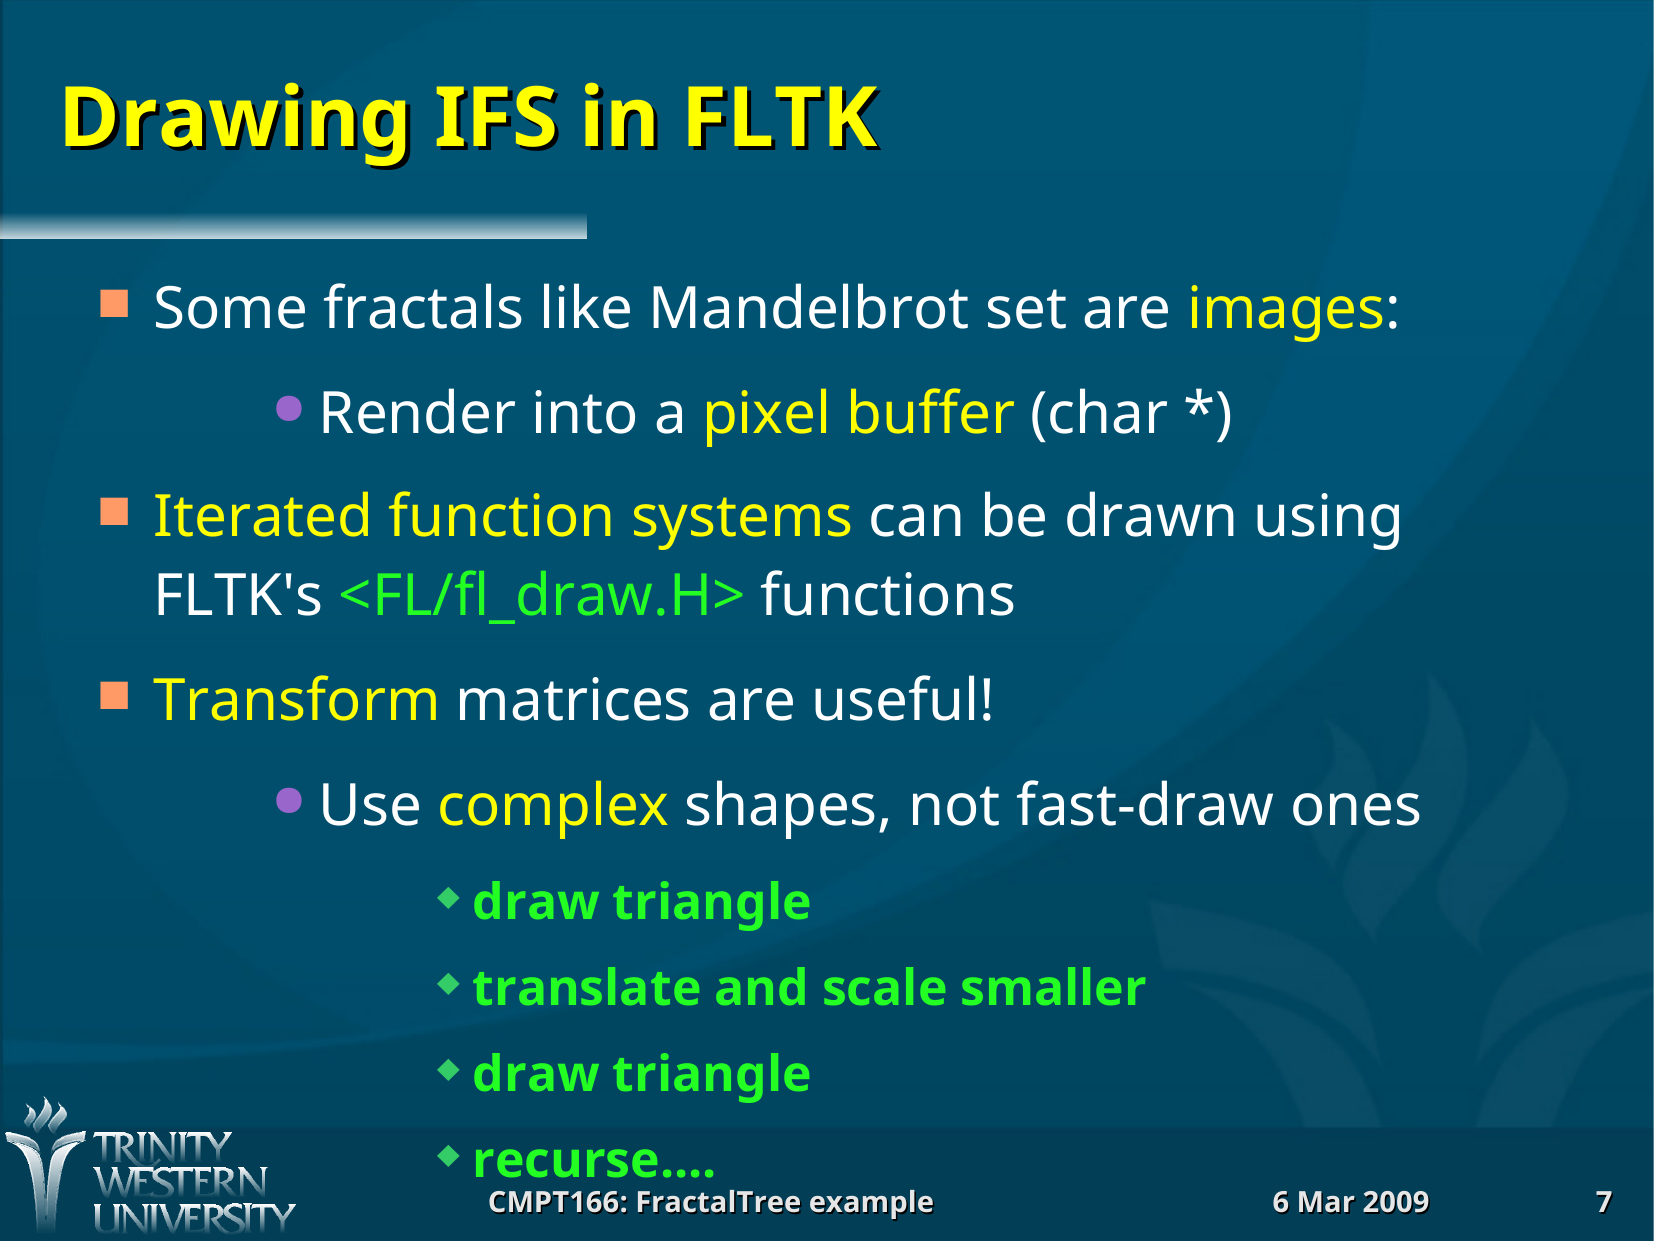

# Drawing IFS in FLTK
Some fractals like Mandelbrot set are images:
Render into a pixel buffer (char *)
Iterated function systems can be drawn using FLTK's <FL/fl_draw.H> functions
Transform matrices are useful!
Use complex shapes, not fast-draw ones
draw triangle
translate and scale smaller
draw triangle
recurse....
CMPT166: FractalTree example
6 Mar 2009
7